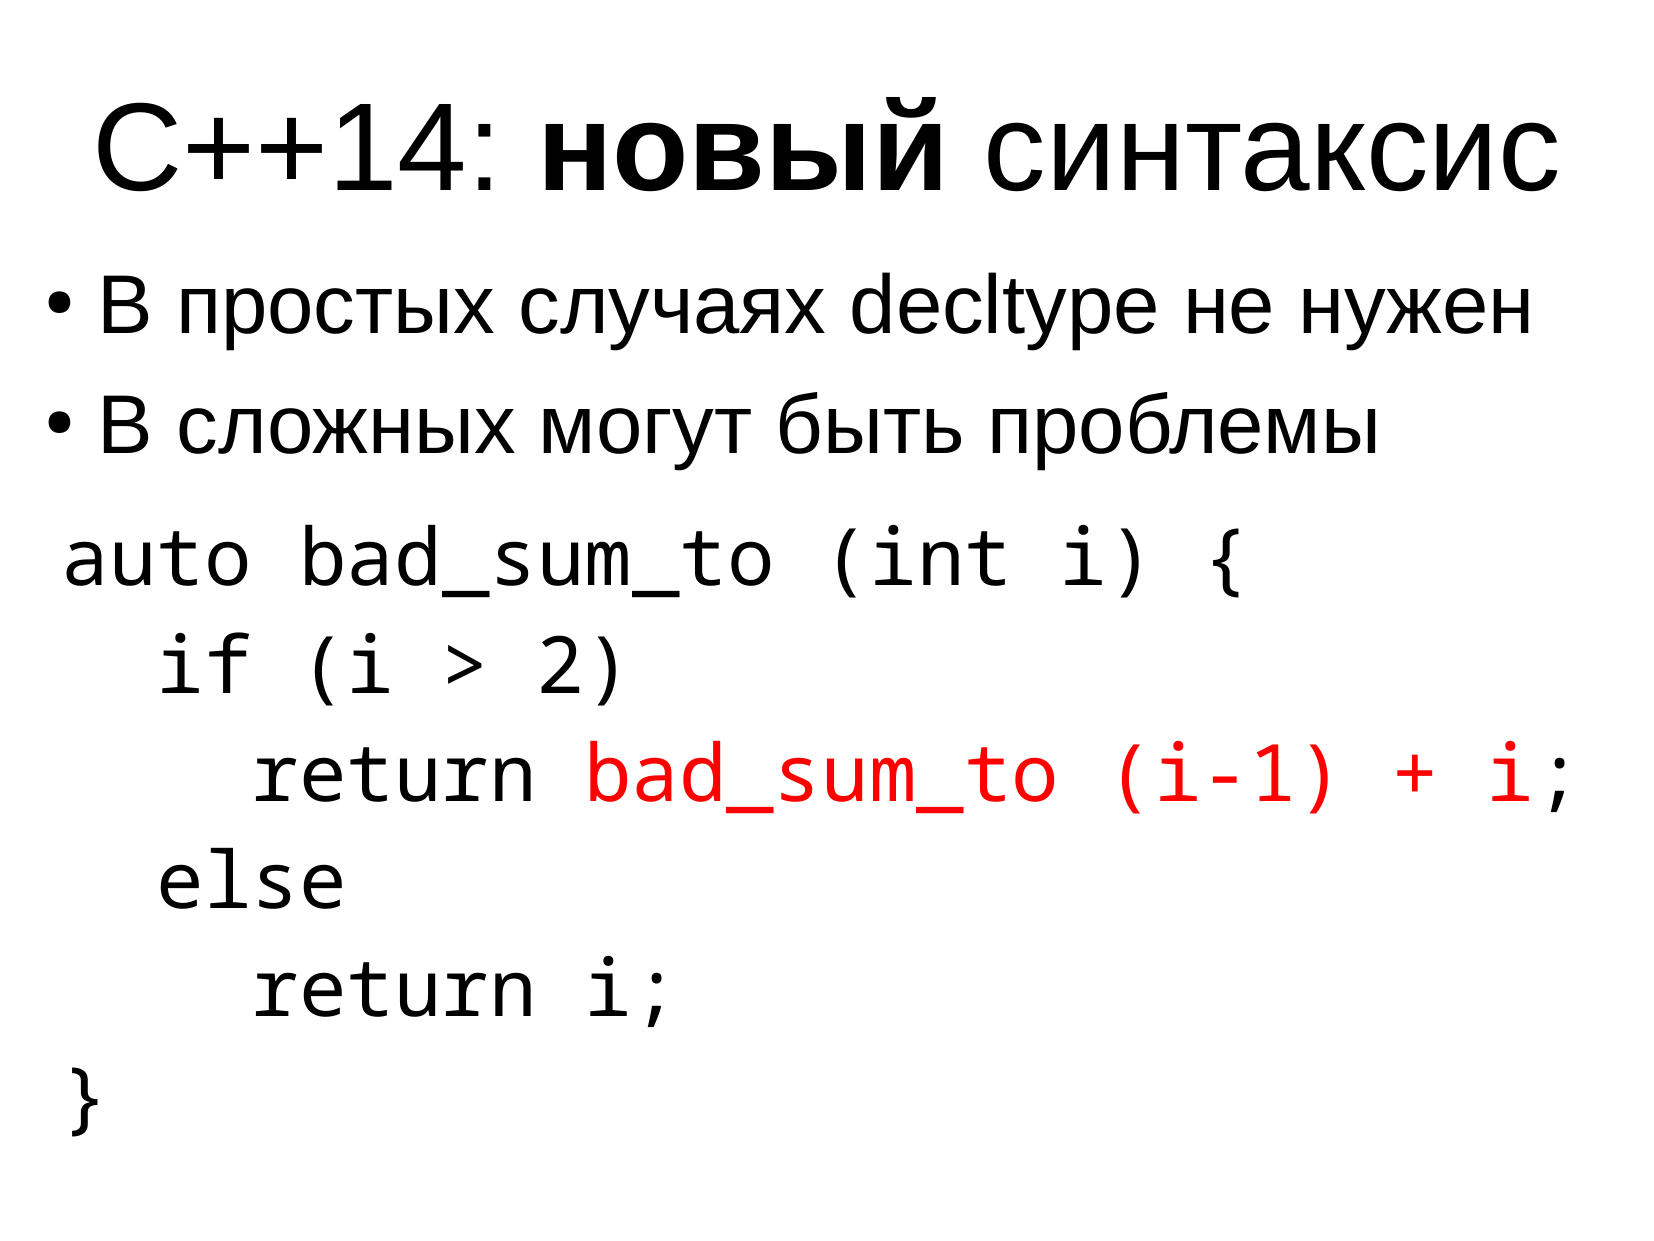

# C++14: новый синтаксис
В простых случаях decltype не нужен
В сложных могут быть проблемы
auto bad_sum_to (int i) {
 if (i > 2)
 return bad_sum_to (i-1) + i;
 else
 return i;
}